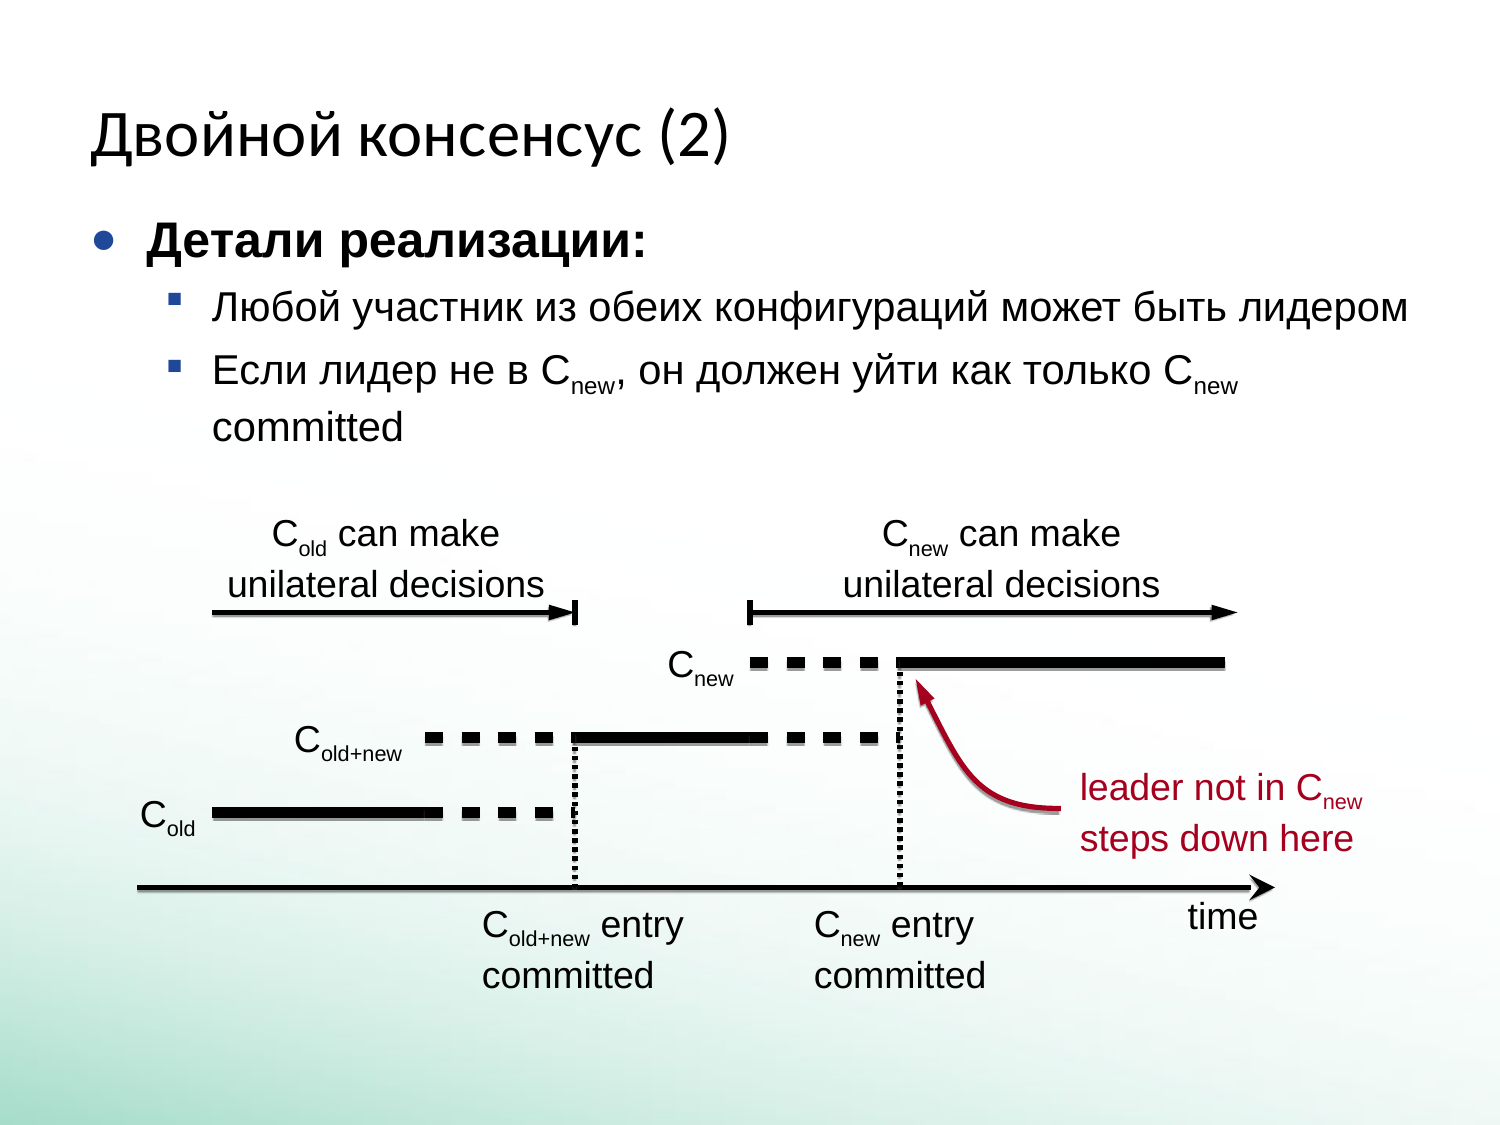

Двойной консенсус (2)
# Детали реализации:
Любой участник из обеих конфигураций может быть лидером
Если лидер не в Cnew, он должен уйти как только Cnew committed
Cold can make
unilateral decisions
Cnew can make
unilateral decisions
Cnew
Cold+new
leader not in Cnew
steps down here
Cold
time
Cold+new entry
committed
Cnew entry
committed